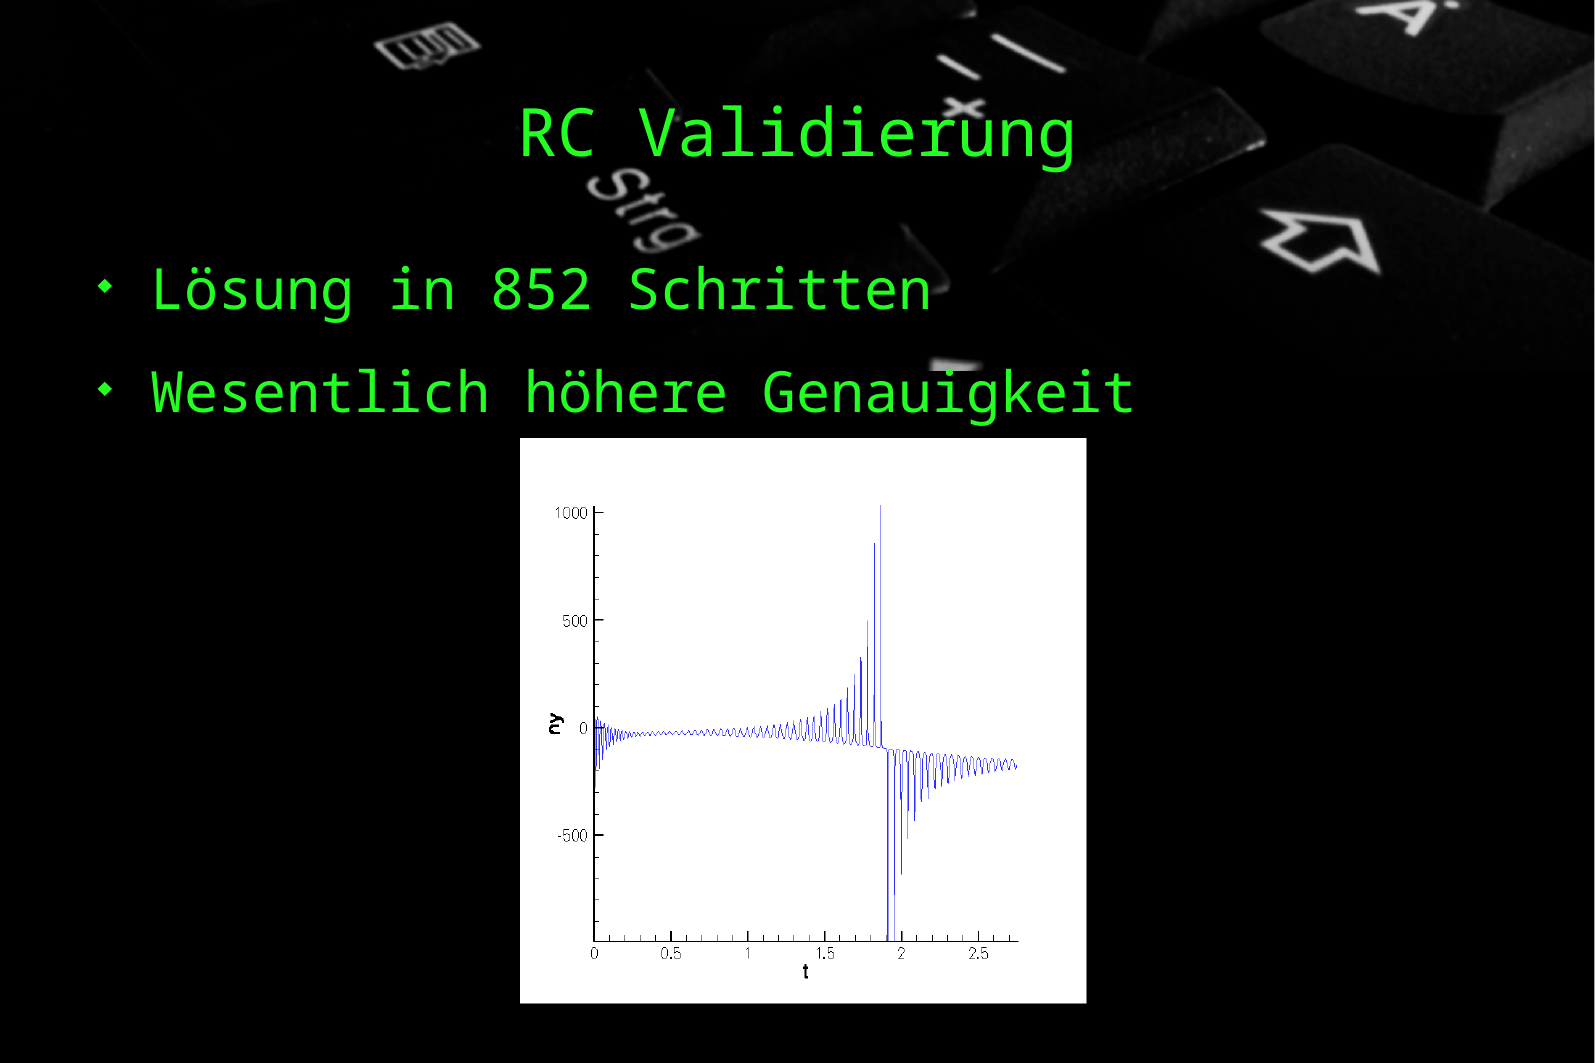

# RC Validierung
Lösung in 852 Schritten
Wesentlich höhere Genauigkeit